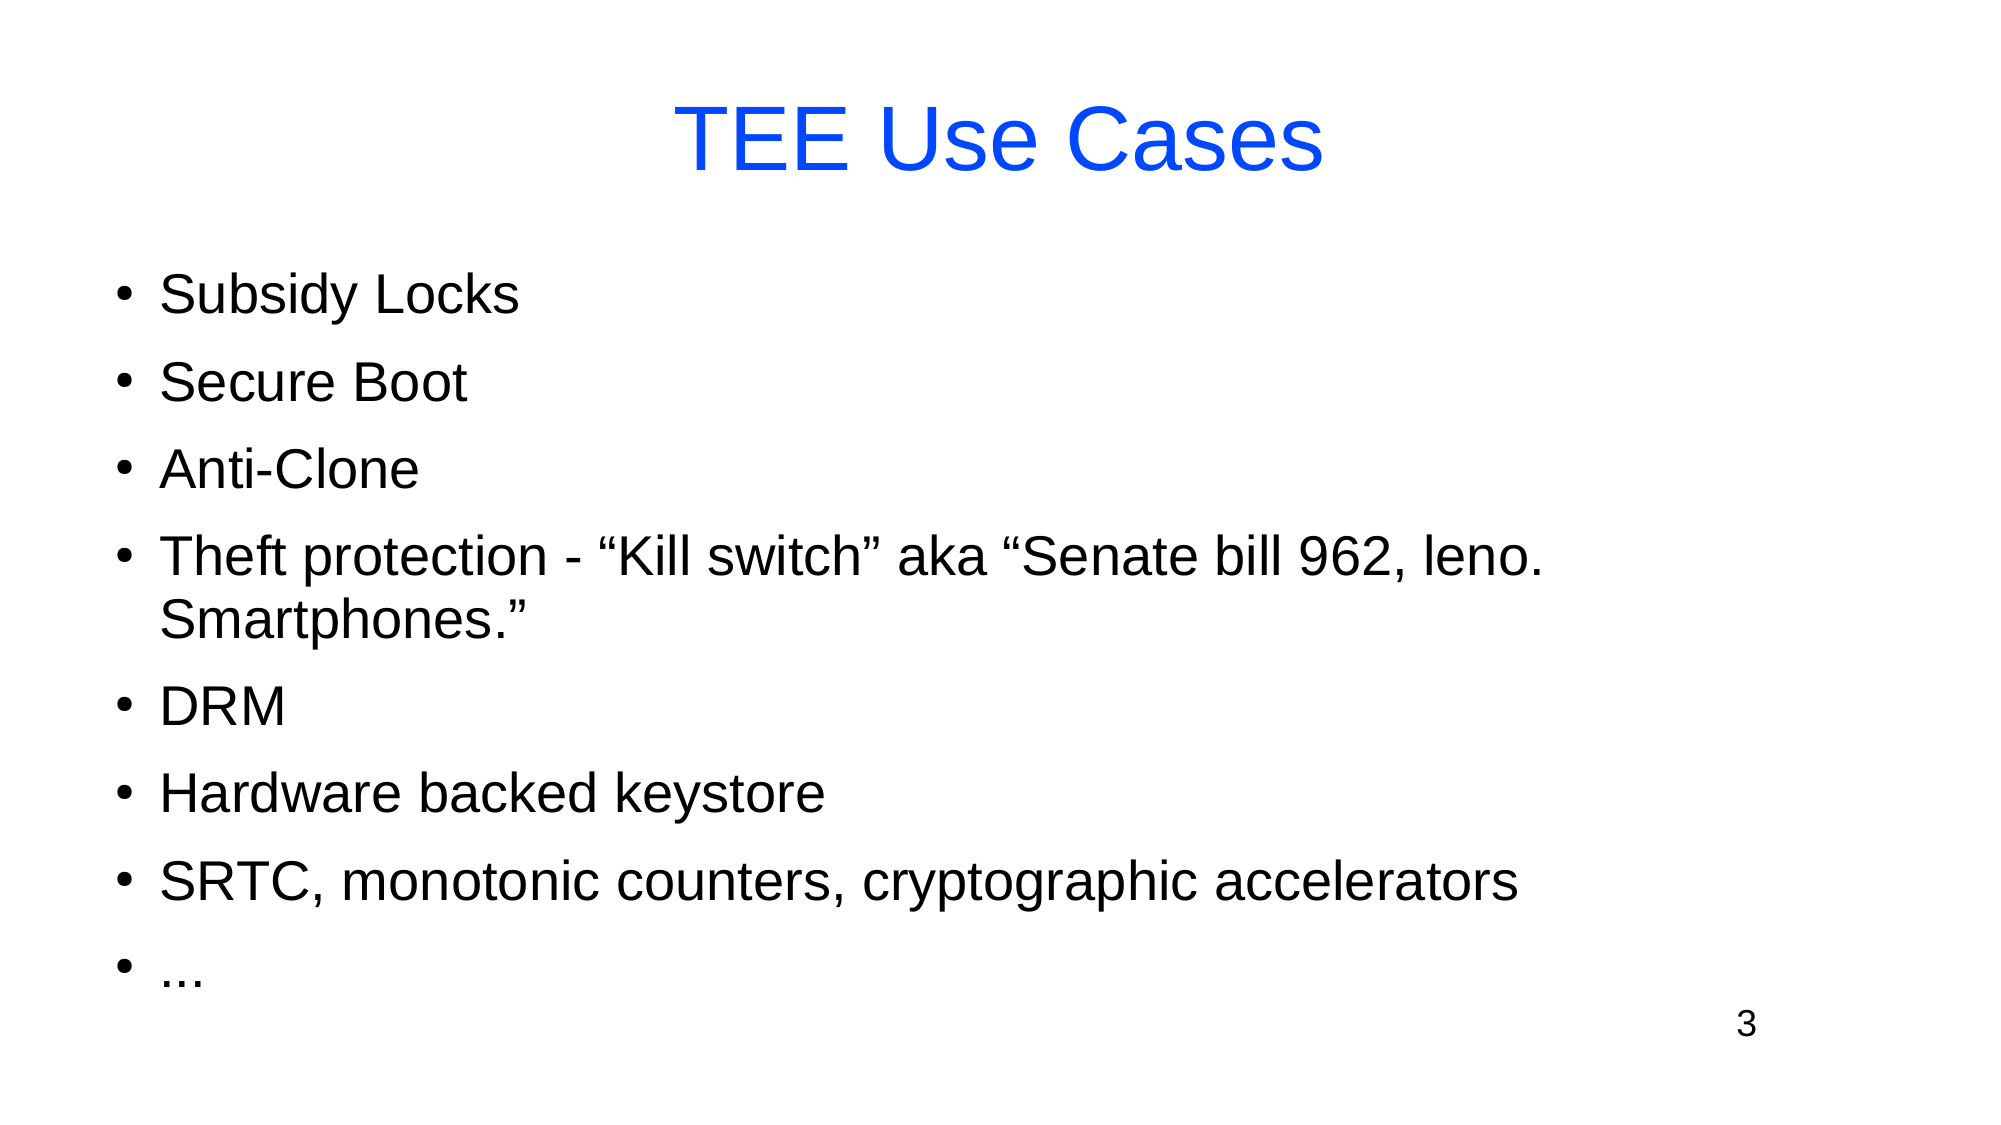

# TEE Use Cases
Subsidy Locks
Secure Boot
Anti-Clone
Theft protection - “Kill switch” aka “Senate bill 962, leno. Smartphones.”
DRM
Hardware backed keystore
SRTC, monotonic counters, cryptographic accelerators
...